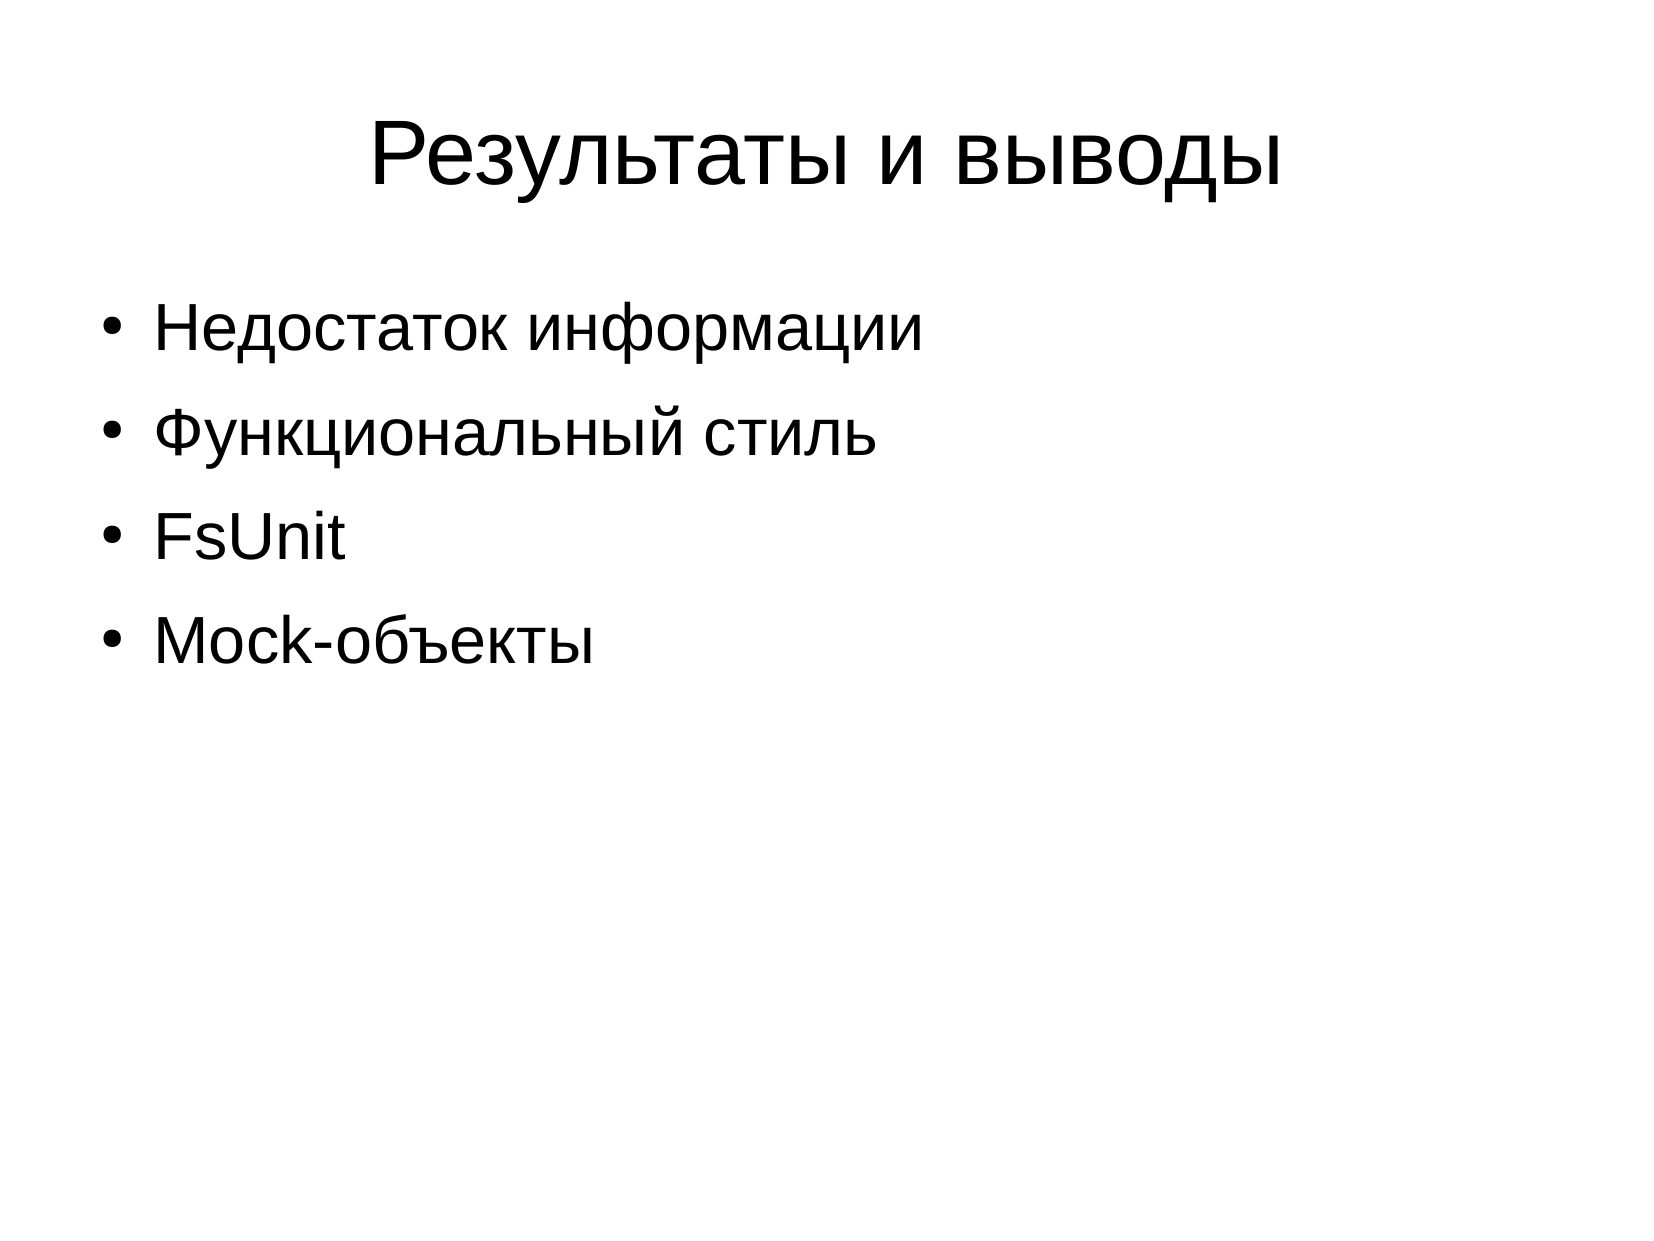

# Результаты и выводы
Недостаток информации
Функциональный стиль
FsUnit
Mock-объекты